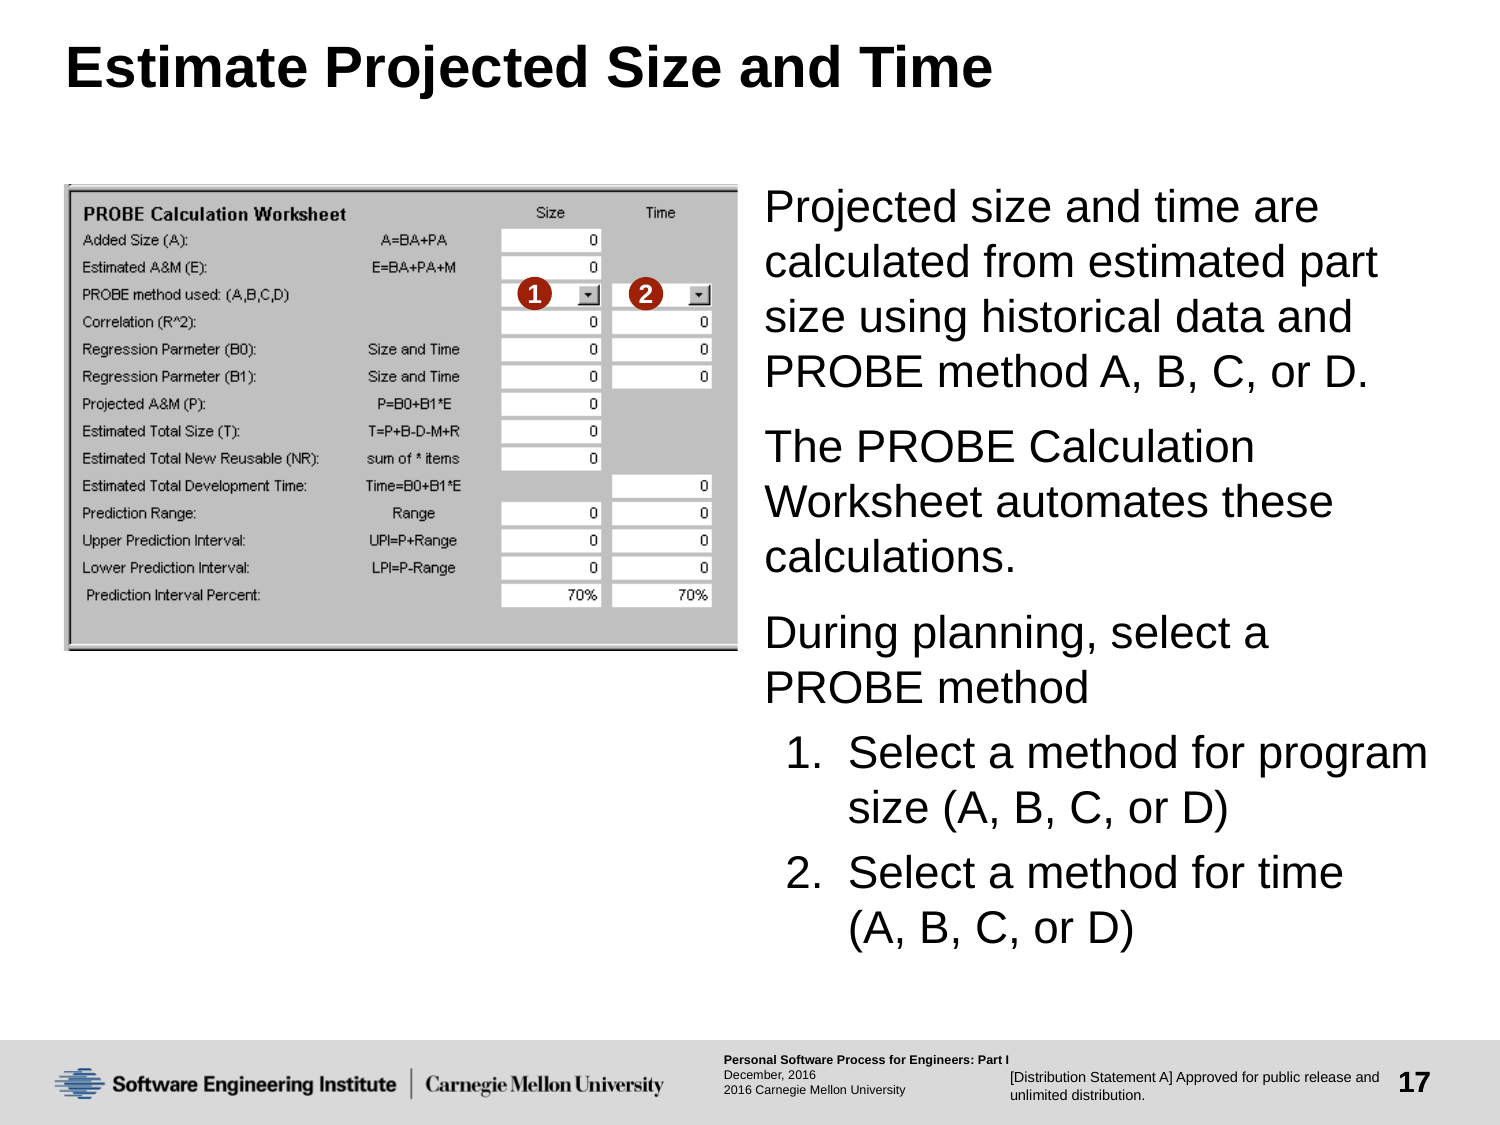

# Estimate Projected Size and Time
Projected size and time are calculated from estimated part size using historical data and PROBE method A, B, C, or D.
The PROBE Calculation Worksheet automates these calculations.
During planning, select a
PROBE method
Select a method for program size (A, B, C, or D)
Select a method for time
(A, B, C, or D)